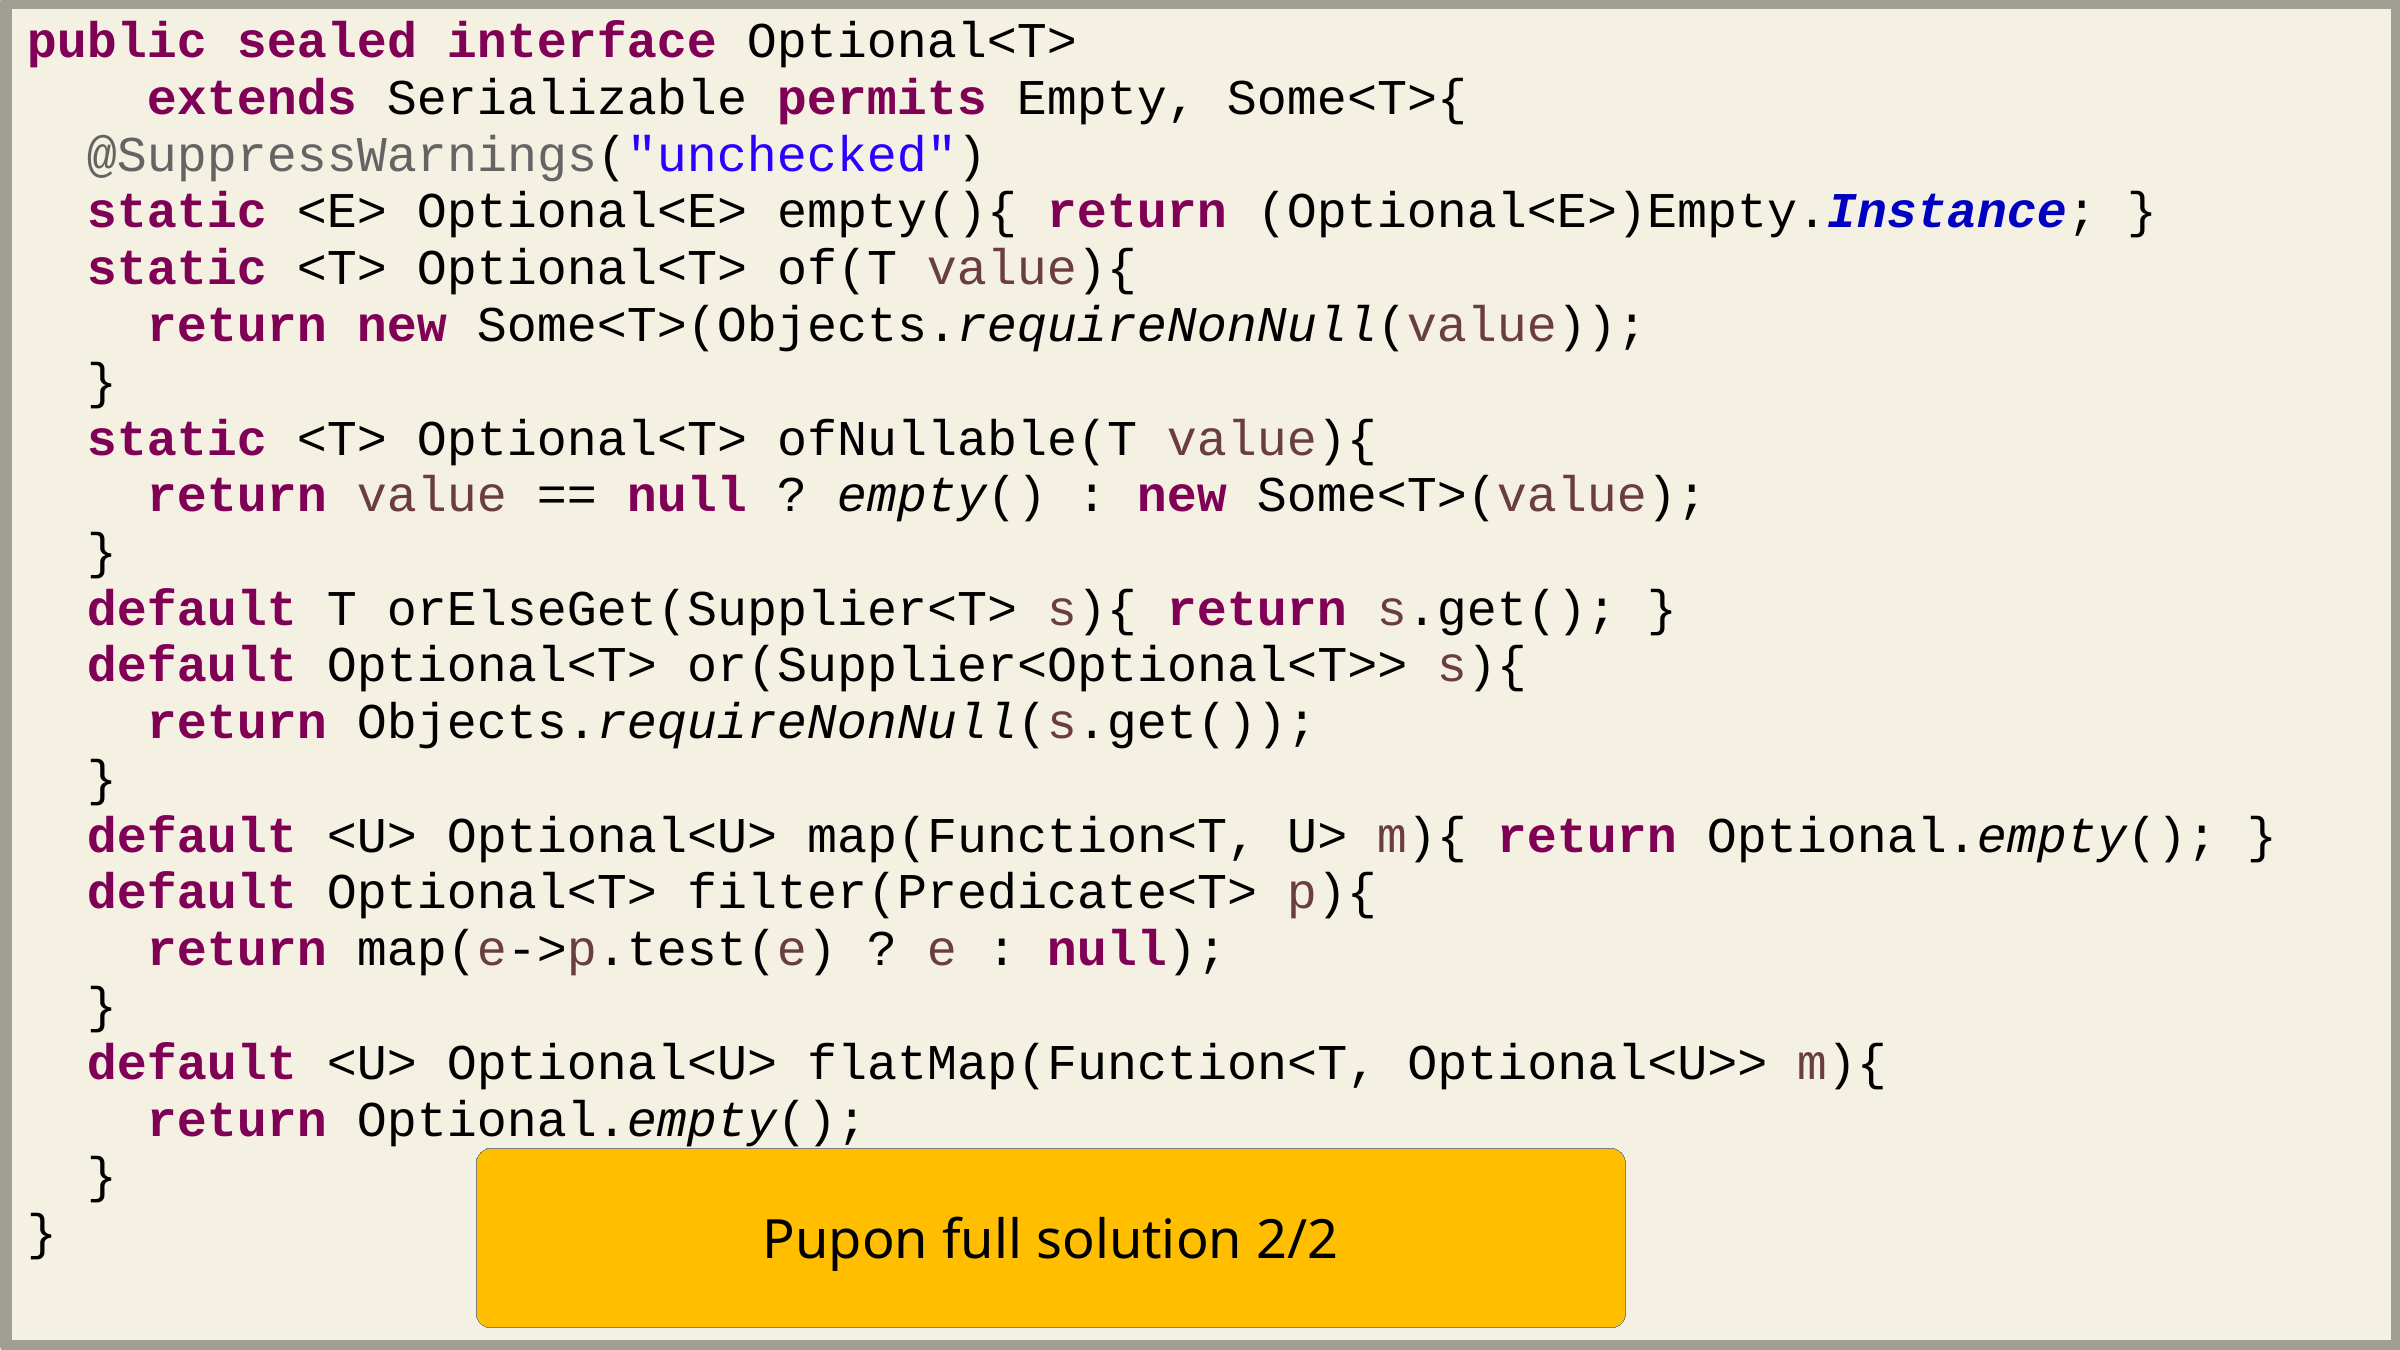

public sealed interface Optional<T>
 extends Serializable permits Empty, Some<T>{
 @SuppressWarnings("unchecked")
 static <E> Optional<E> empty(){ return (Optional<E>)Empty.Instance; }
 static <T> Optional<T> of(T value){
 return new Some<T>(Objects.requireNonNull(value));
 }
 static <T> Optional<T> ofNullable(T value){
 return value == null ? empty() : new Some<T>(value);
 }
 default T orElseGet(Supplier<T> s){ return s.get(); }
 default Optional<T> or(Supplier<Optional<T>> s){
 return Objects.requireNonNull(s.get());
 }
 default <U> Optional<U> map(Function<T, U> m){ return Optional.empty(); }
 default Optional<T> filter(Predicate<T> p){
 return map(e->p.test(e) ? e : null);
 }
 default <U> Optional<U> flatMap(Function<T, Optional<U>> m){
 return Optional.empty();
 }
}
Pupon full solution 2/2